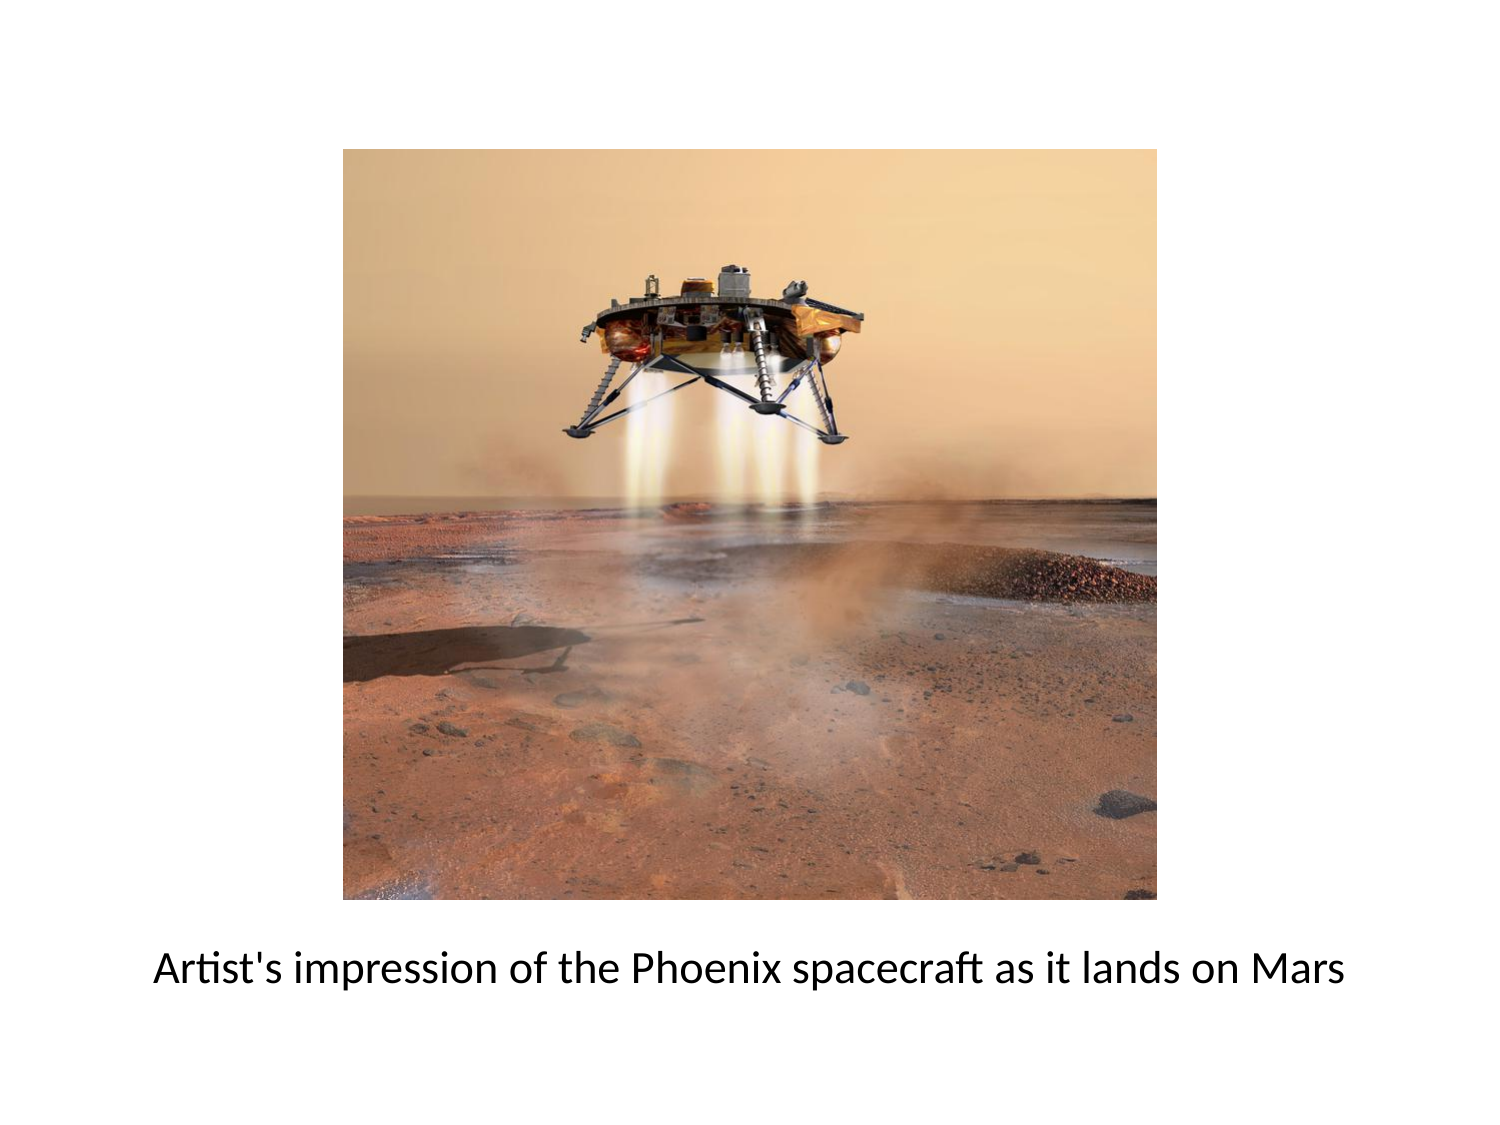

Artist's impression of the Phoenix spacecraft as it lands on Mars